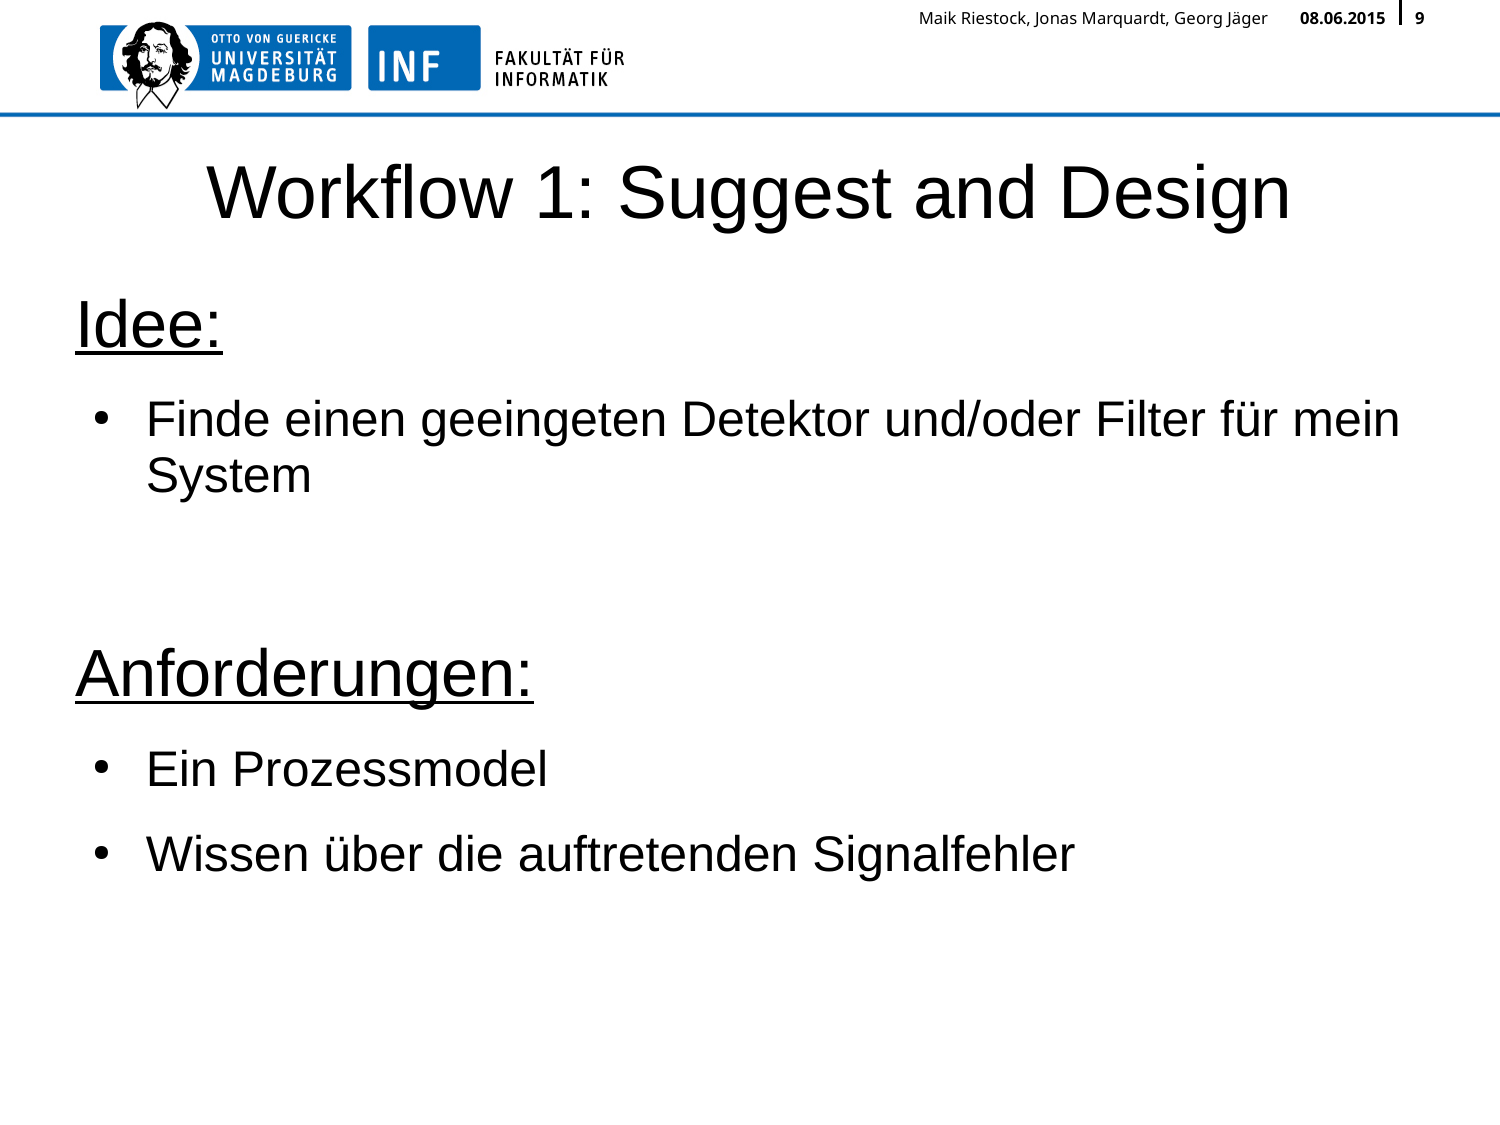

# Workflow 1: Suggest and Design
Idee:
Finde einen geeingeten Detektor und/oder Filter für mein System
Anforderungen:
Ein Prozessmodel
Wissen über die auftretenden Signalfehler